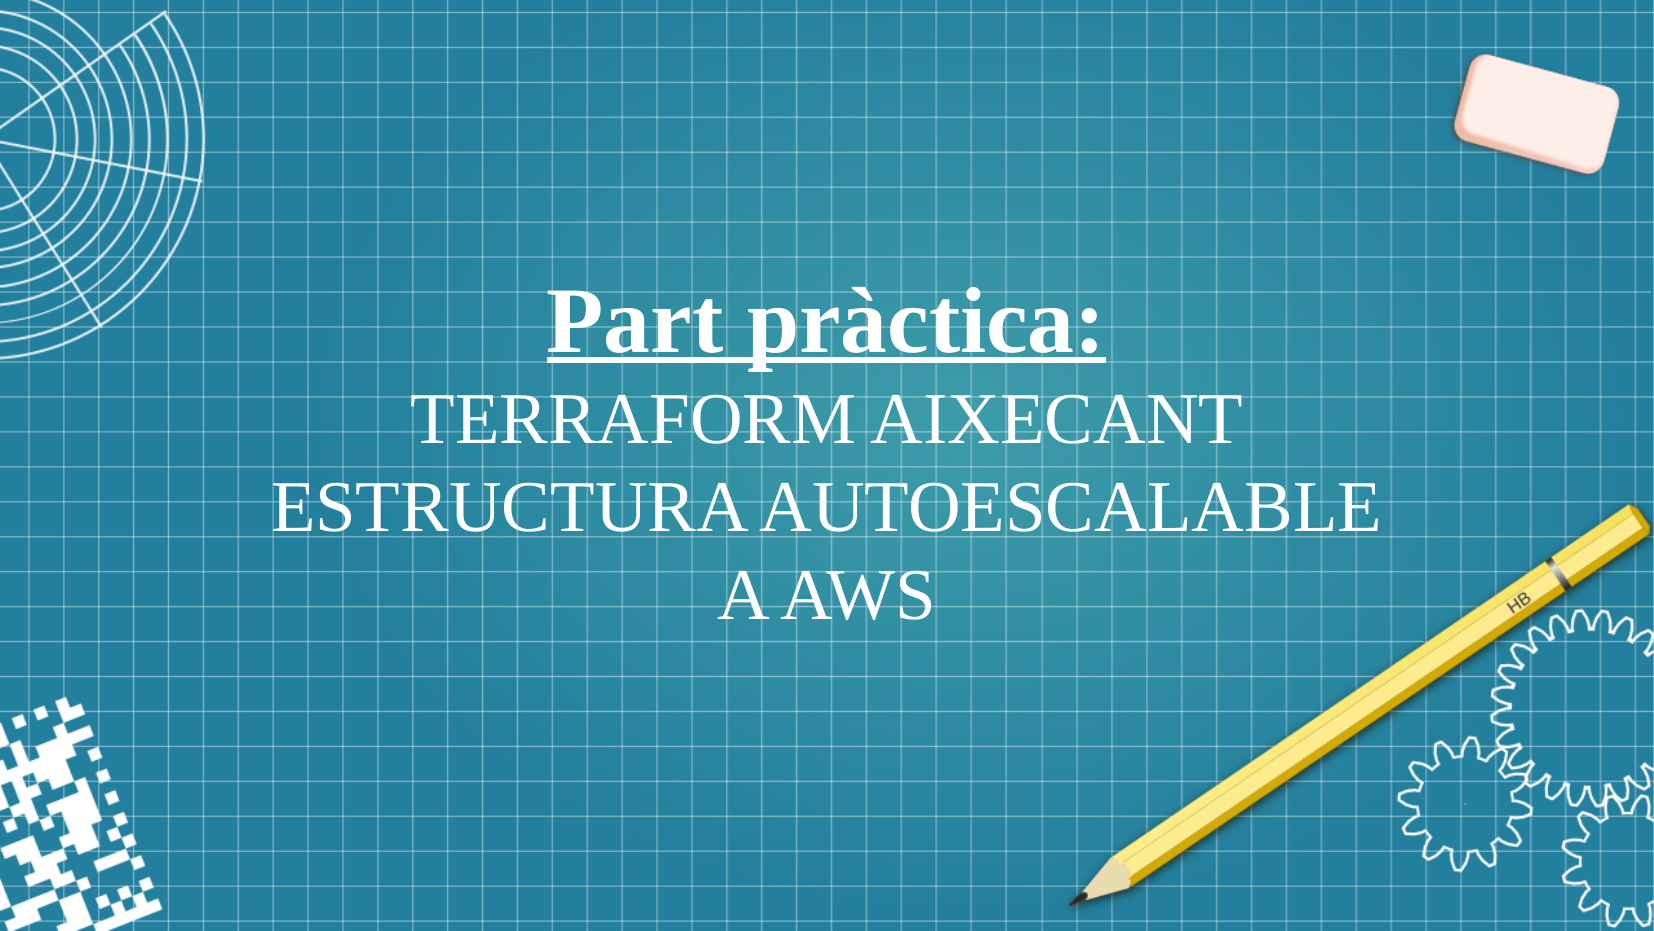

Part pràctica:
TERRAFORM AIXECANT ESTRUCTURA AUTOESCALABLE
A AWS